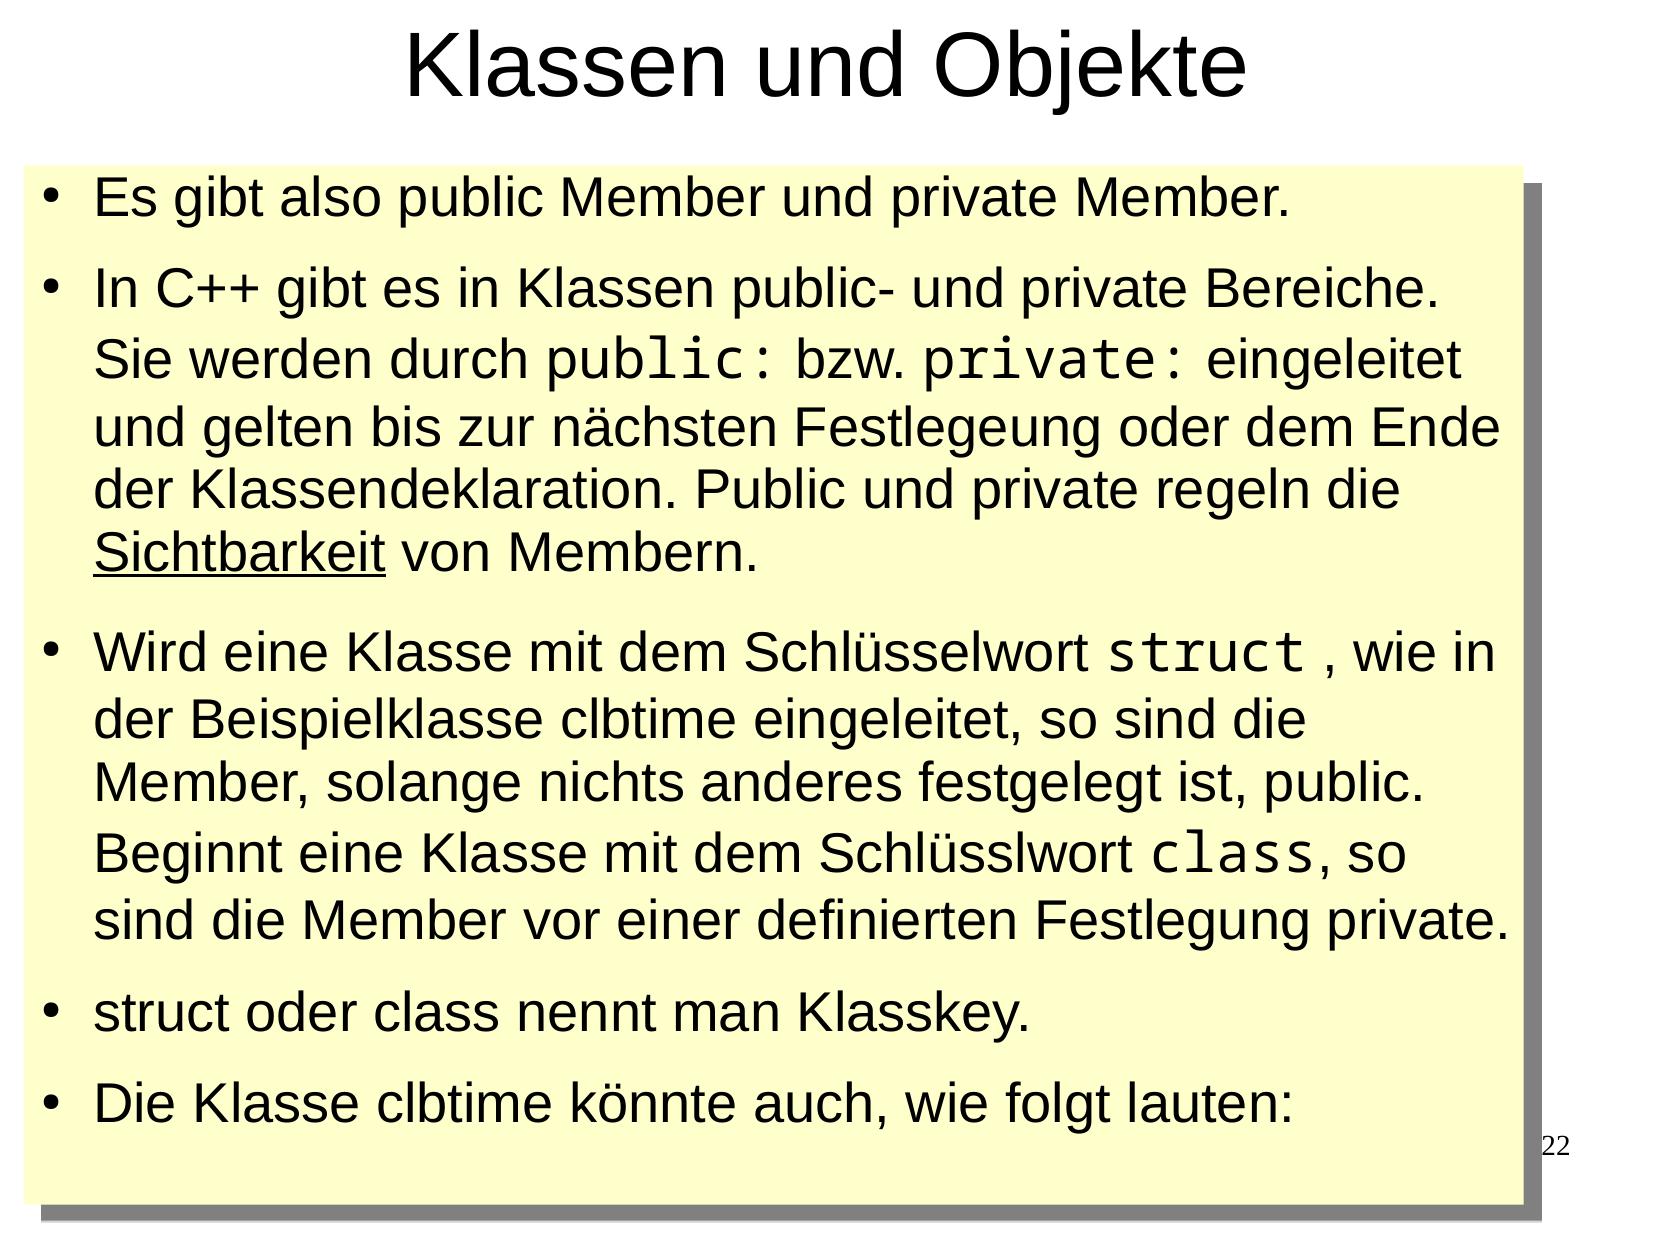

# Klassen und Objekte
Es gibt also public Member und private Member.
In C++ gibt es in Klassen public- und private Bereiche. Sie werden durch public: bzw. private: eingeleitet und gelten bis zur nächsten Festlegeung oder dem Ende der Klassendeklaration. Public und private regeln die Sichtbarkeit von Membern.
Wird eine Klasse mit dem Schlüsselwort struct , wie in der Beispielklasse clbtime eingeleitet, so sind die Member, solange nichts anderes festgelegt ist, public. Beginnt eine Klasse mit dem Schlüsslwort class, so sind die Member vor einer definierten Festlegung private.
struct oder class nennt man Klasskey.
Die Klasse clbtime könnte auch, wie folgt lauten:
22